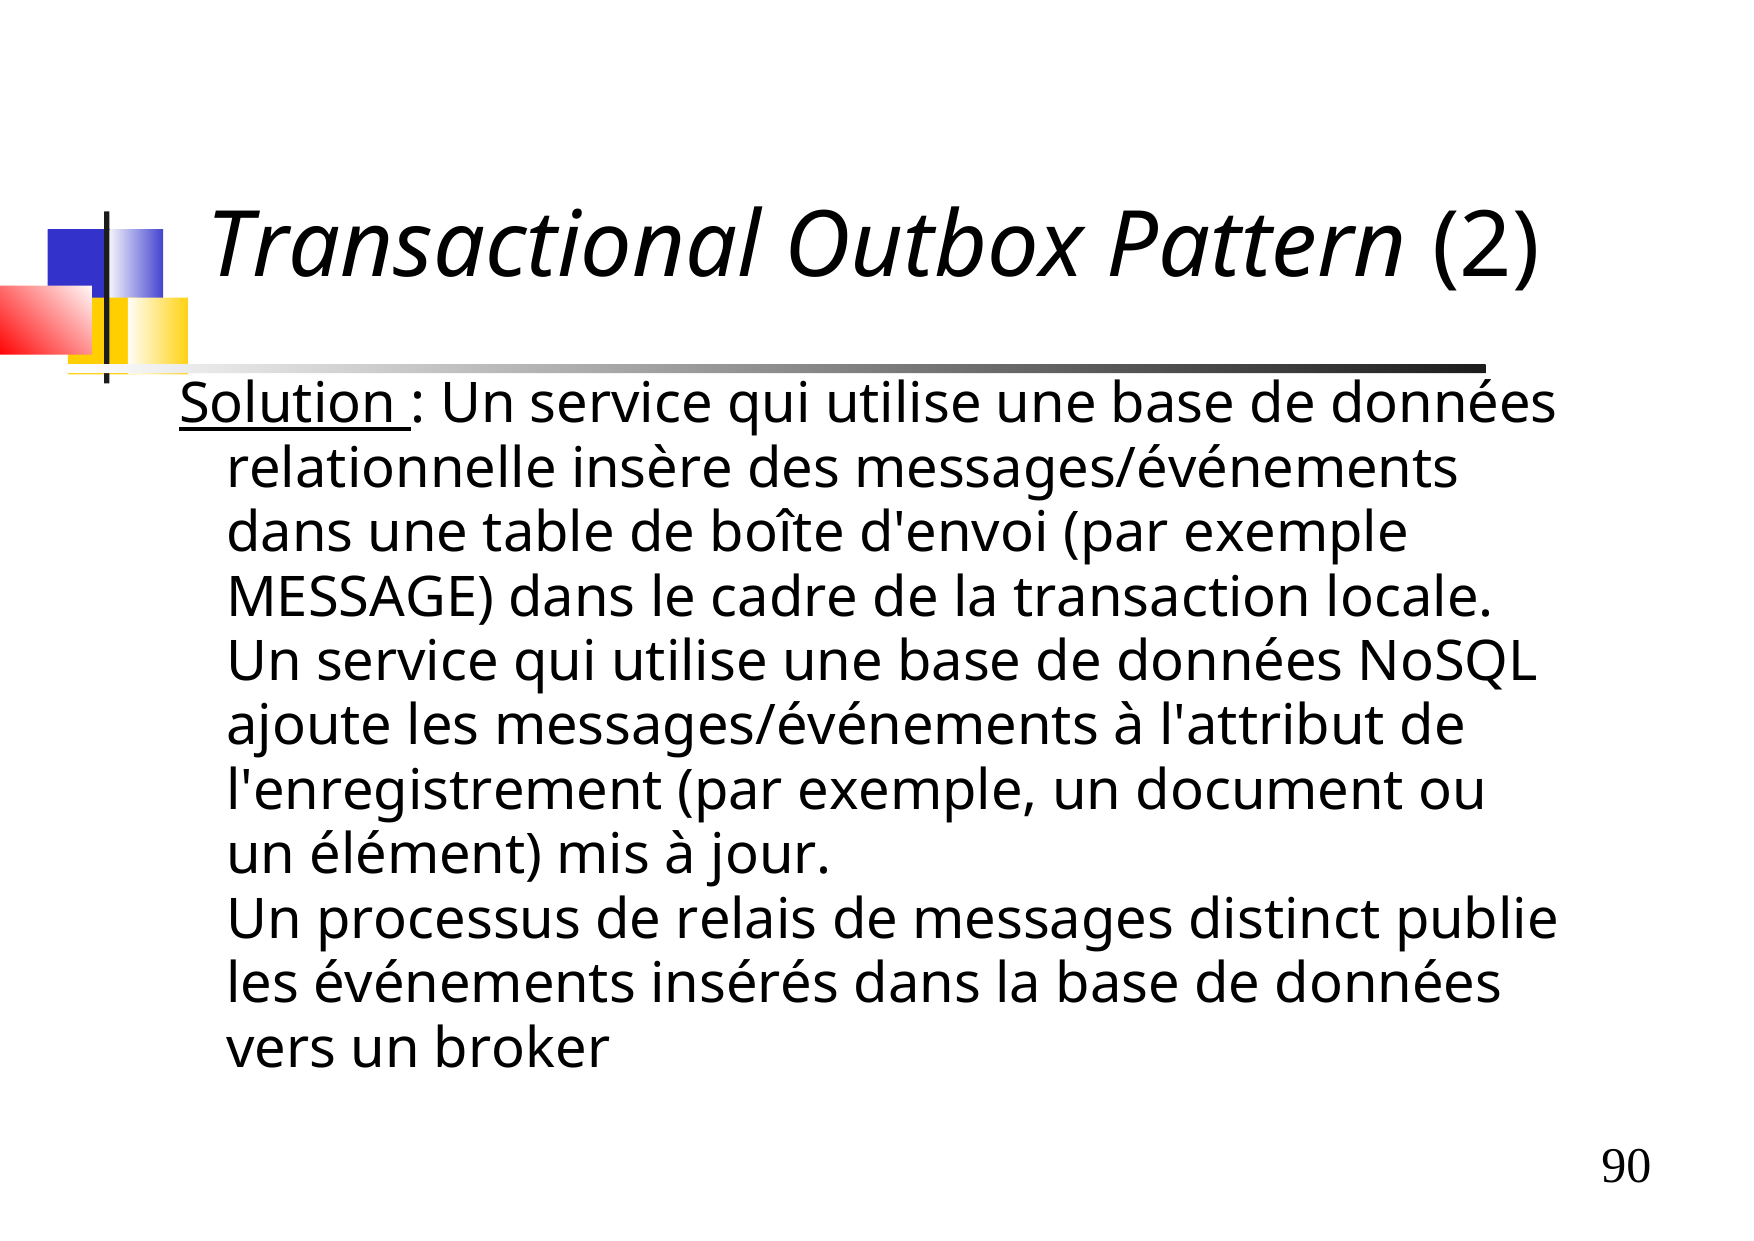

# Transactional Outbox Pattern (2)
Solution : Un service qui utilise une base de données relationnelle insère des messages/événements dans une table de boîte d'envoi (par exemple MESSAGE) dans le cadre de la transaction locale.
Un service qui utilise une base de données NoSQL ajoute les messages/événements à l'attribut de l'enregistrement (par exemple, un document ou un élément) mis à jour.
Un processus de relais de messages distinct publie les événements insérés dans la base de données vers un broker